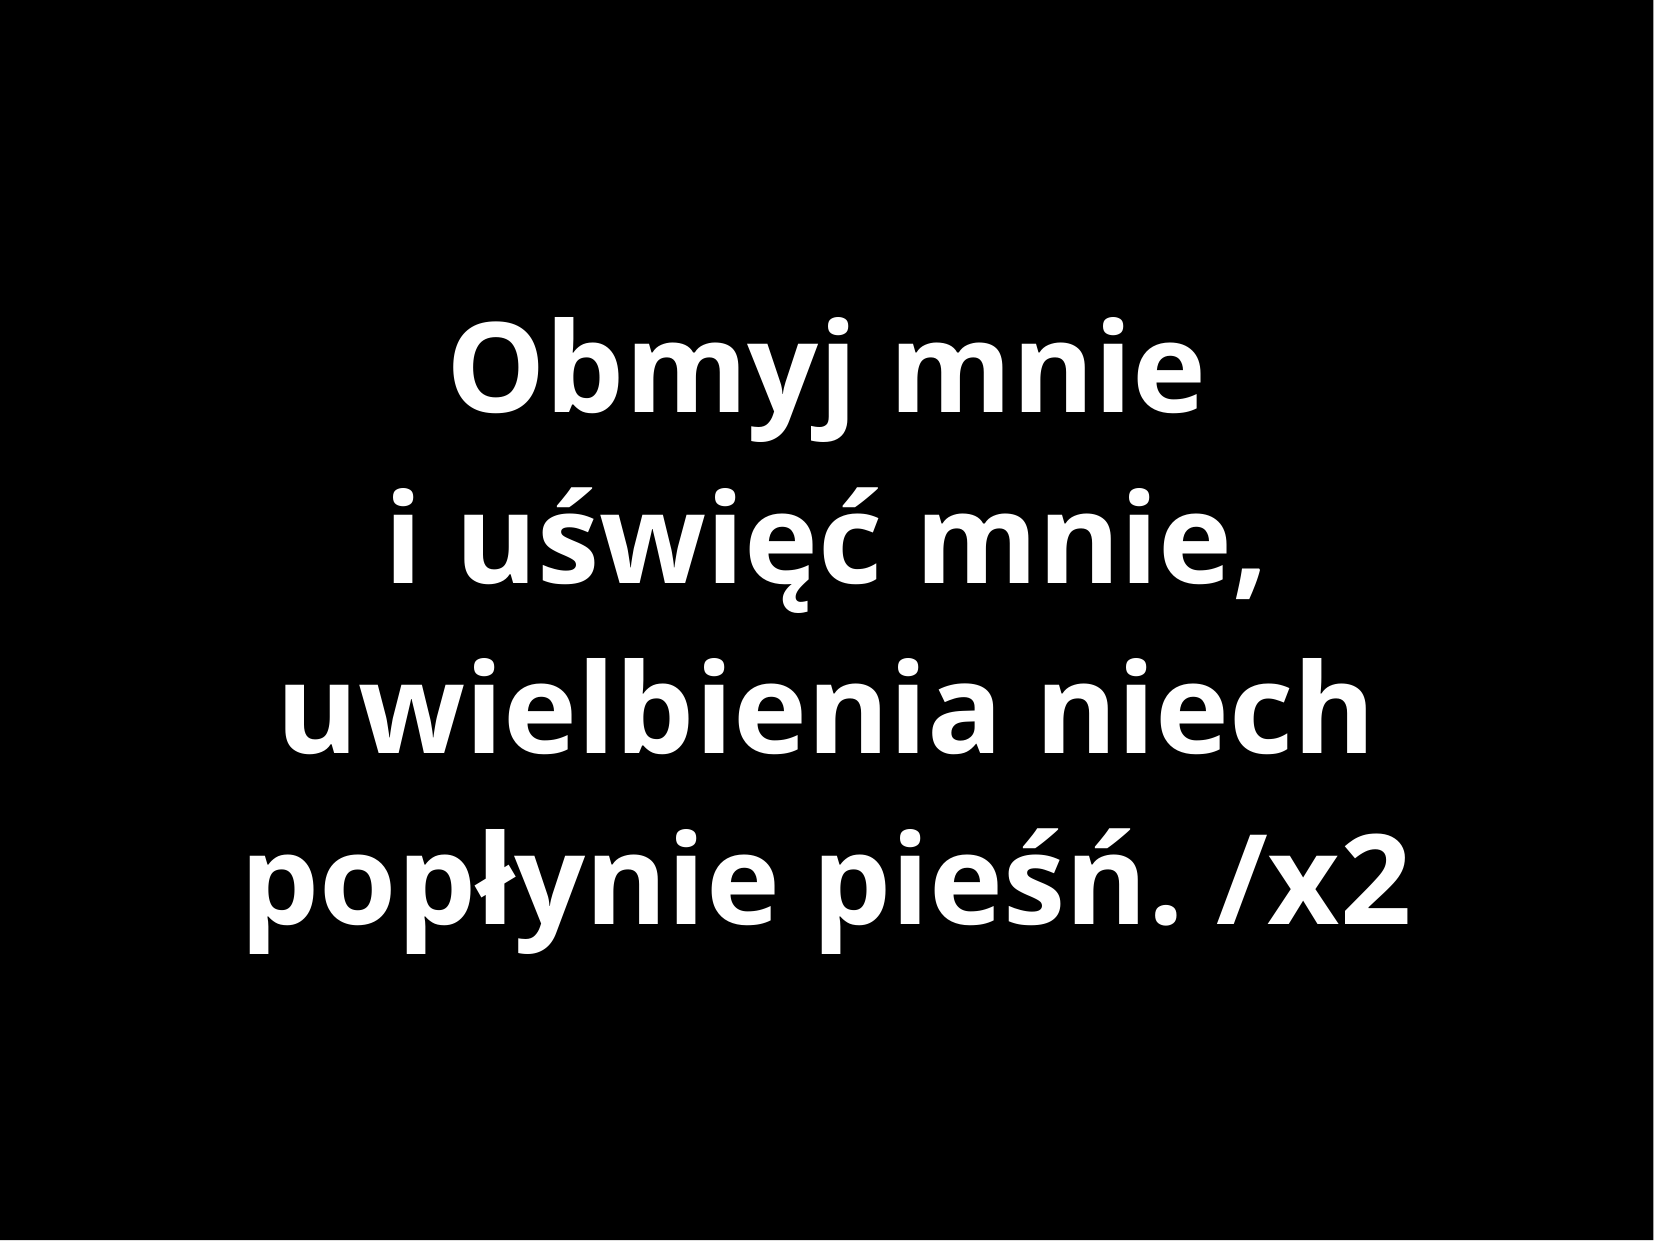

# Obmyj mnie i uświęć mnie, uwielbienia niech popłynie pieśń. /x2